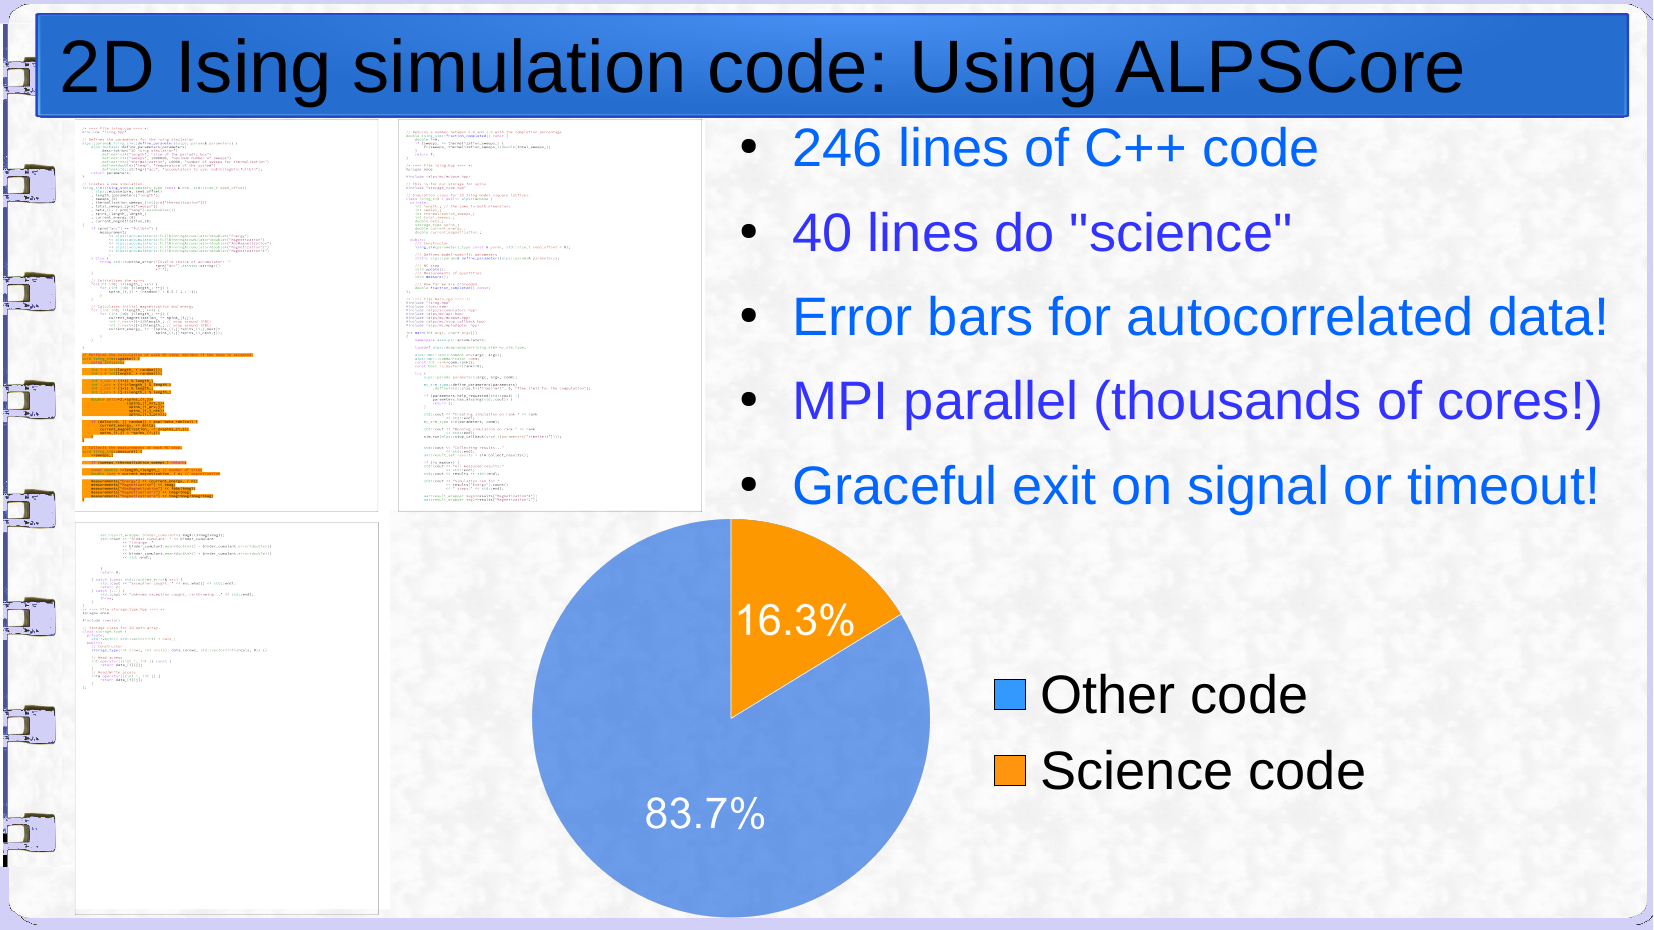

# 2D Ising simulation code: Using ALPSCore
246 lines of C++ code
40 lines do "science"
Error bars for autocorrelated data!
MPI parallel (thousands of cores!)
Graceful exit on signal or timeout!
Other code
Science code